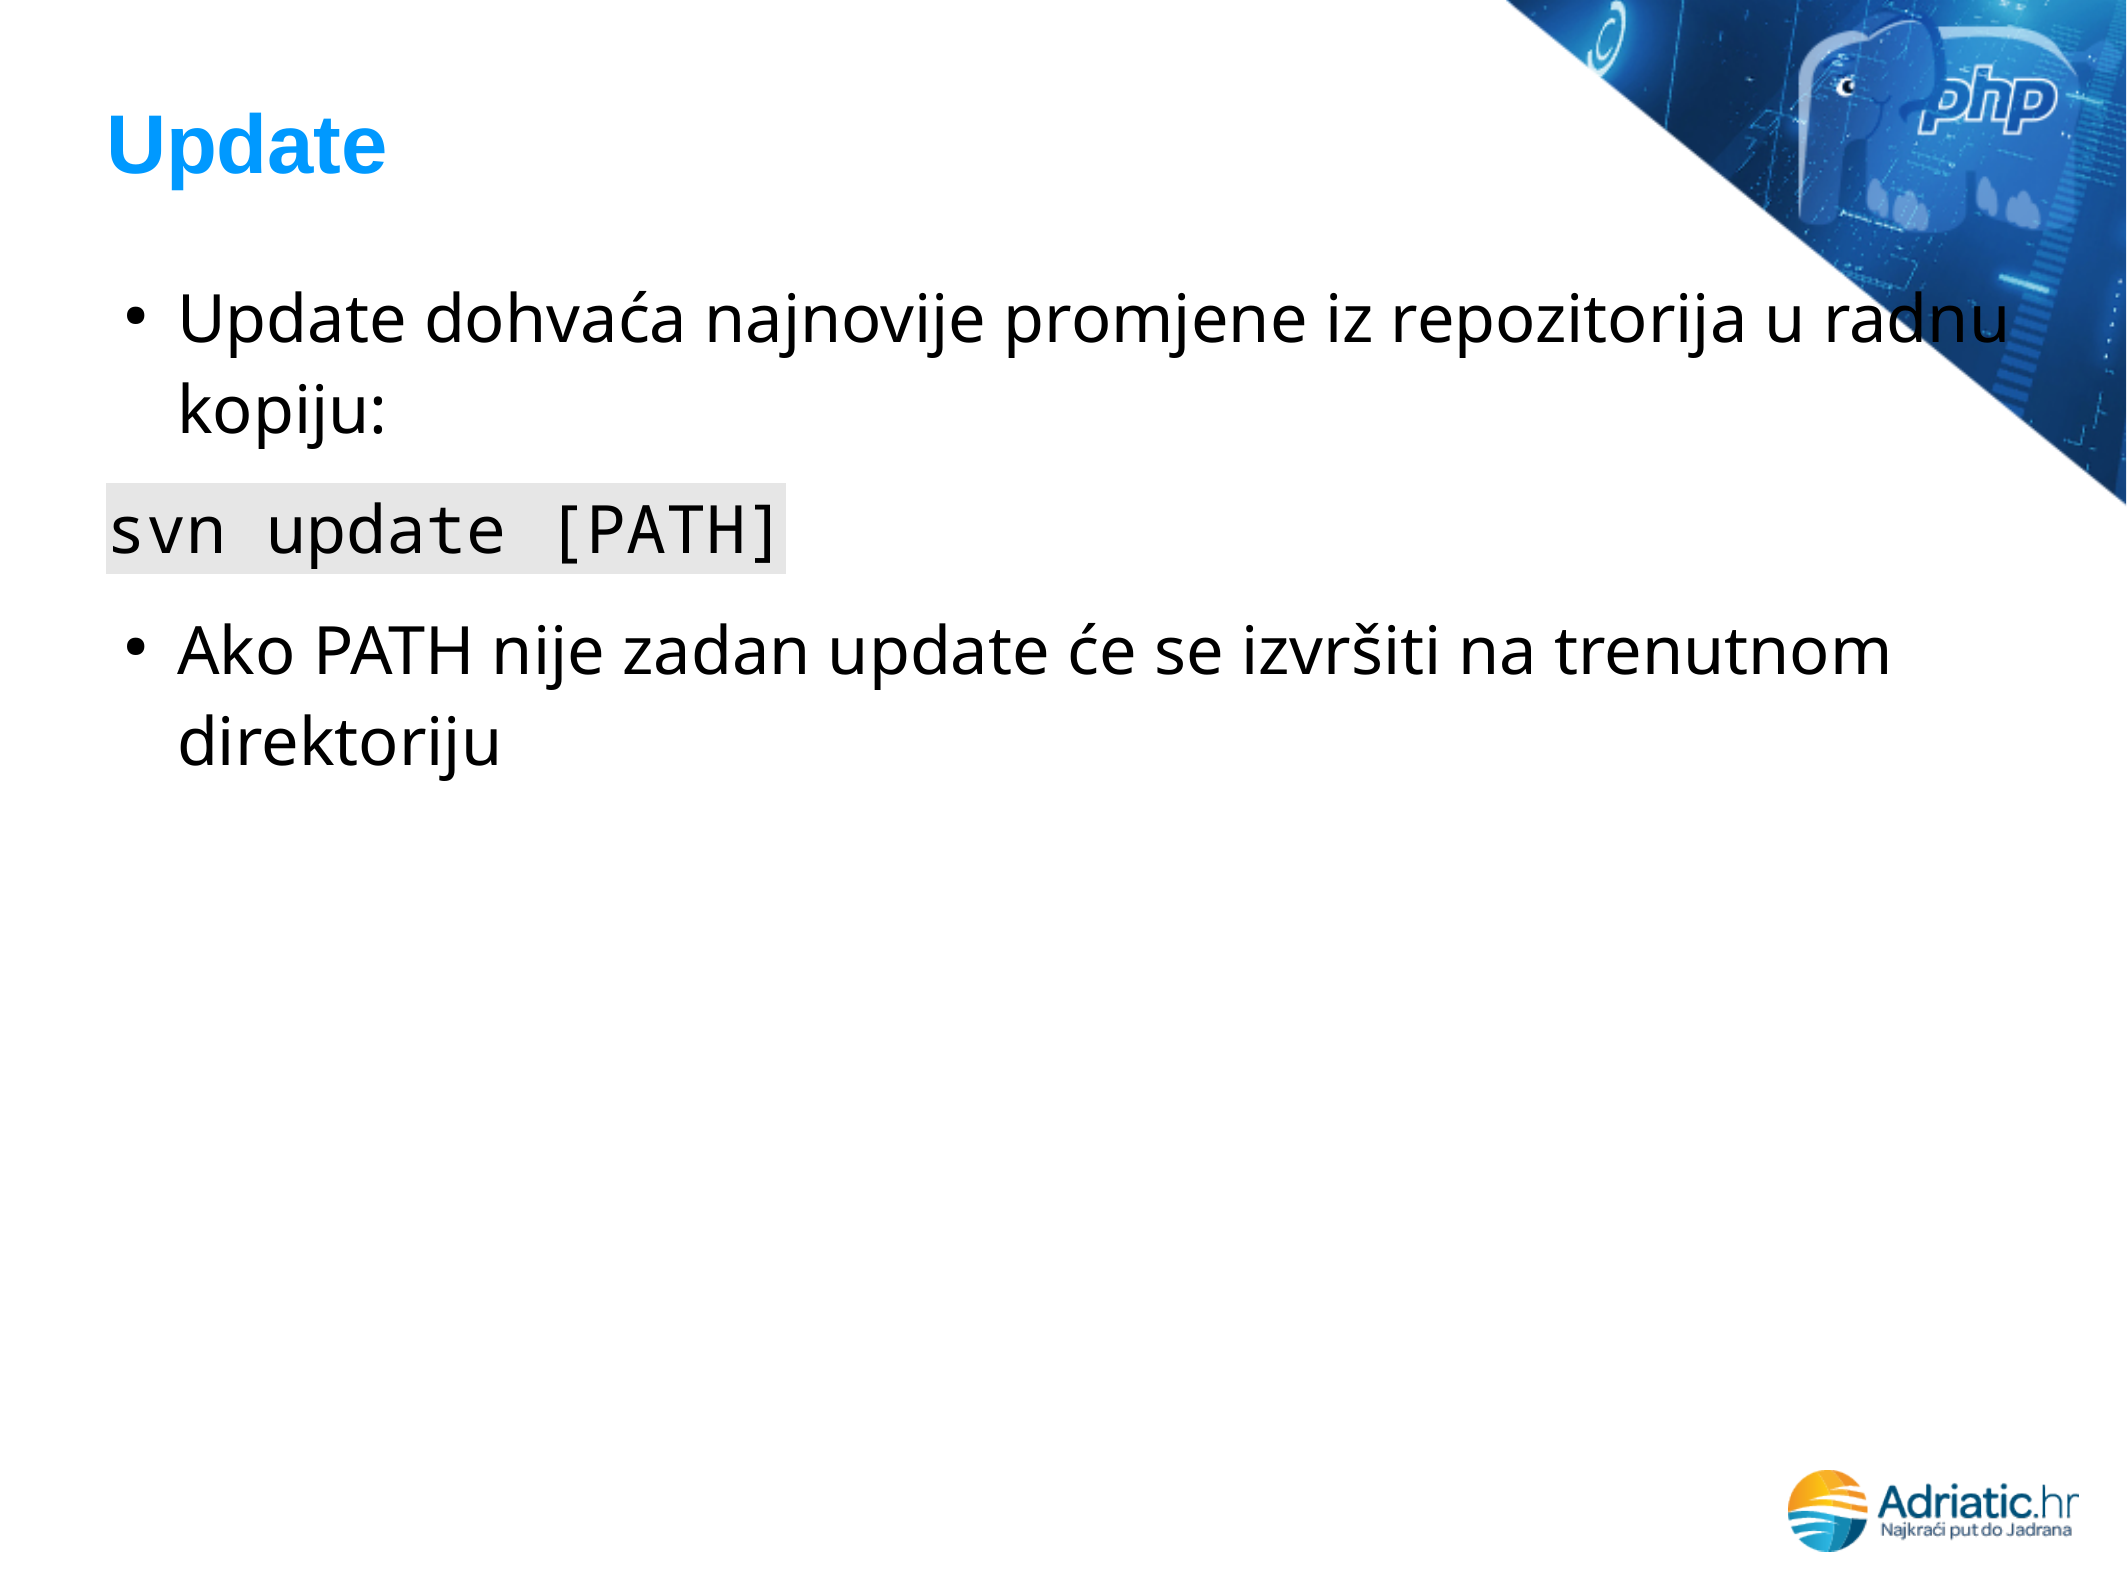

# Update
Update dohvaća najnovije promjene iz repozitorija u radnu kopiju:
svn update [PATH]
Ako PATH nije zadan update će se izvršiti na trenutnom direktoriju